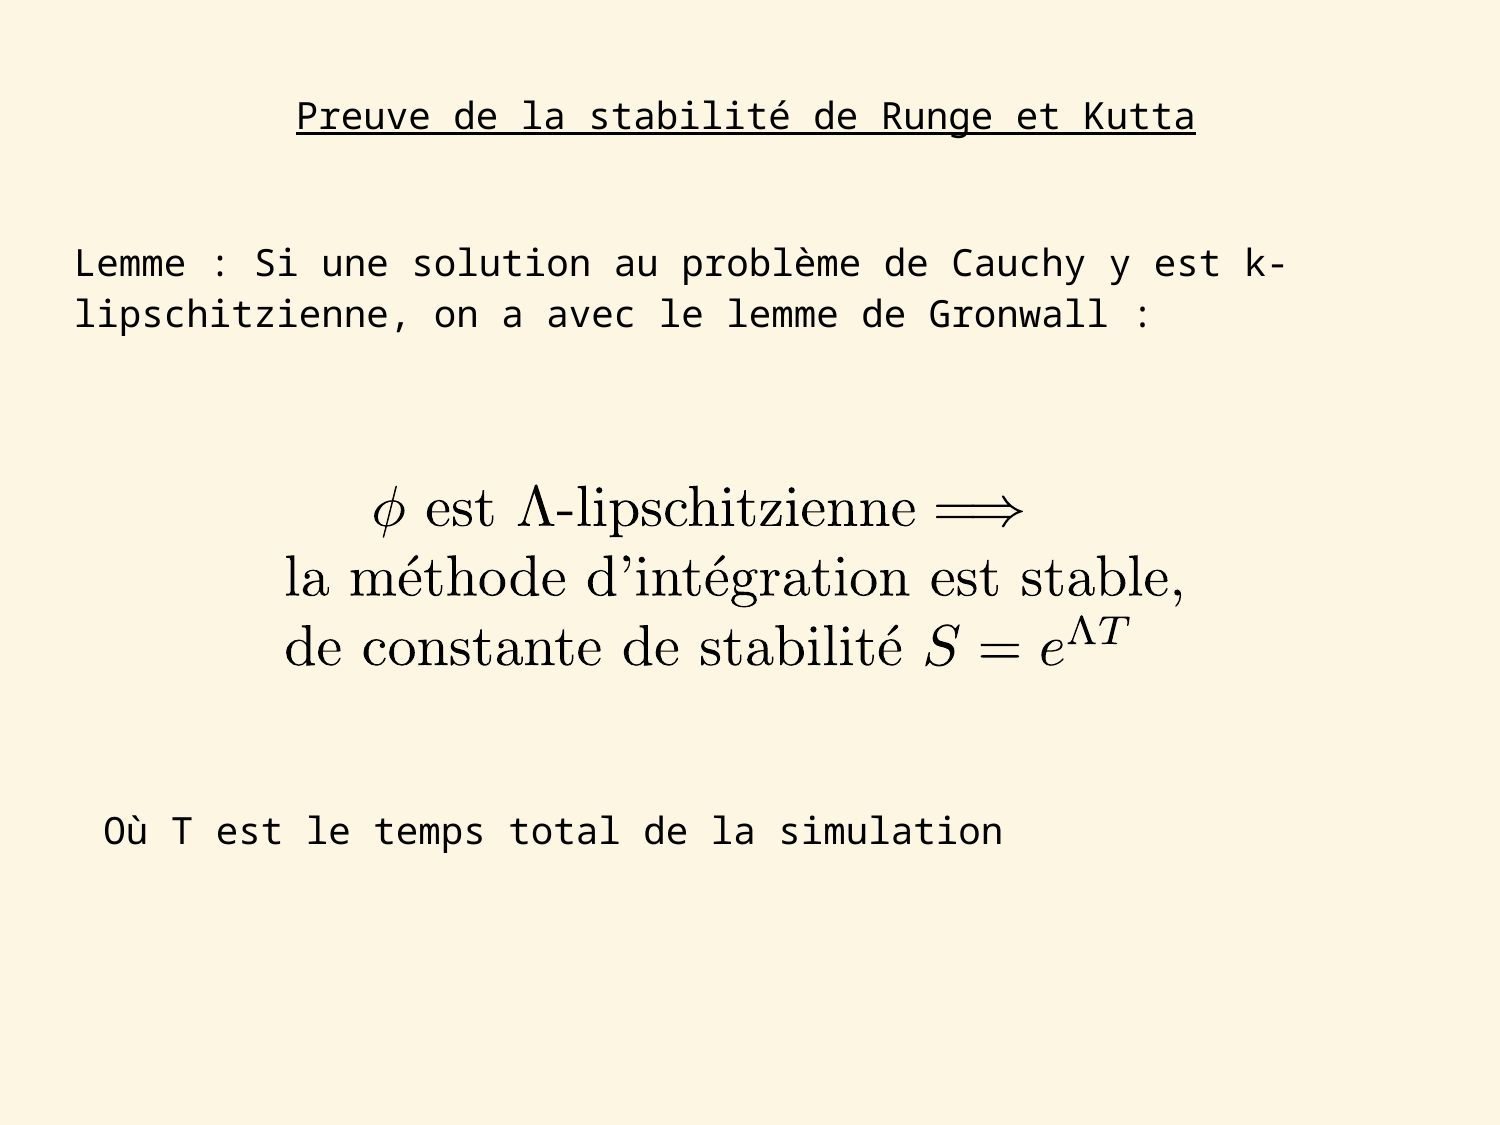

Preuve de la stabilité de Runge et Kutta
Lemme : Si une solution au problème de Cauchy y est k-lipschitzienne, on a avec le lemme de Gronwall :
Où T est le temps total de la simulation